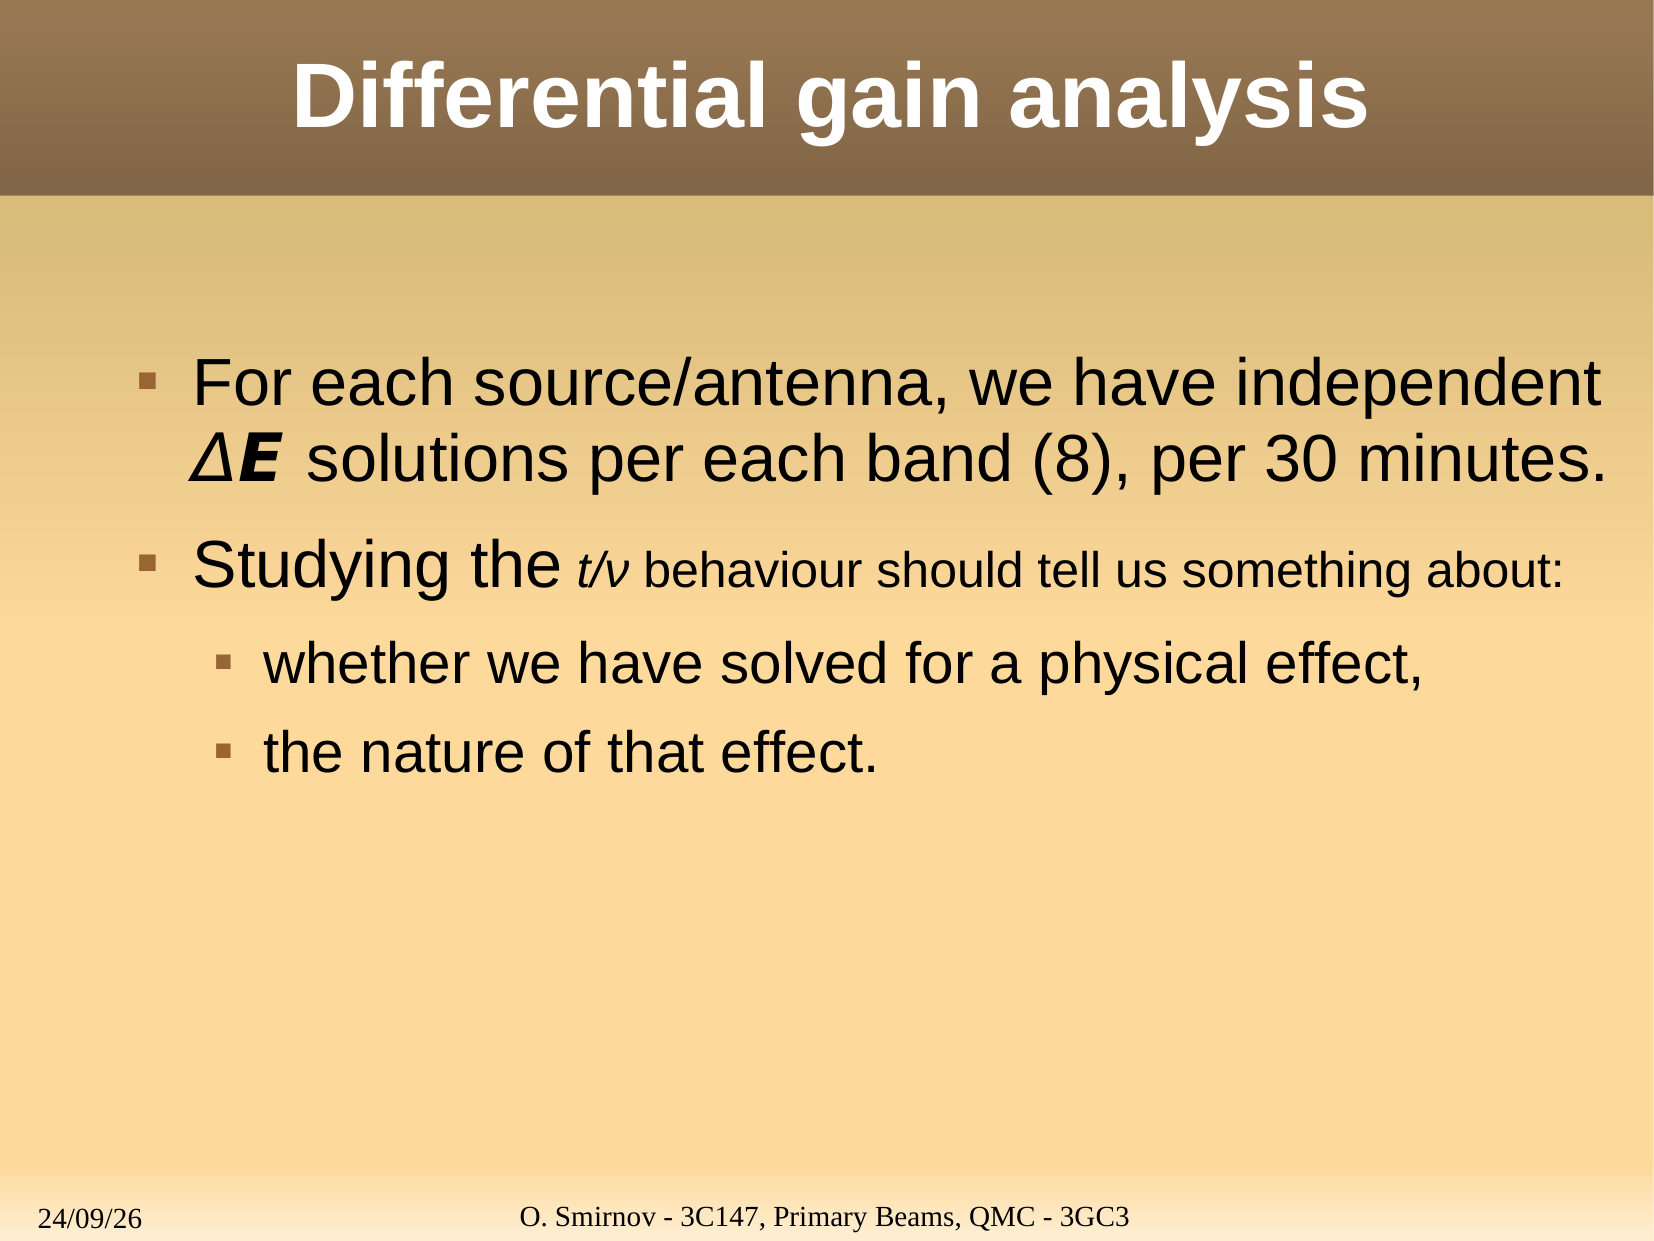

# Differential gain analysis
For each source/antenna, we have independent ΔE solutions per each band (8), per 30 minutes.
Studying the t/ν behaviour should tell us something about:
whether we have solved for a physical effect,
the nature of that effect.
O. Smirnov - 3C147, Primary Beams, QMC - 3GC3